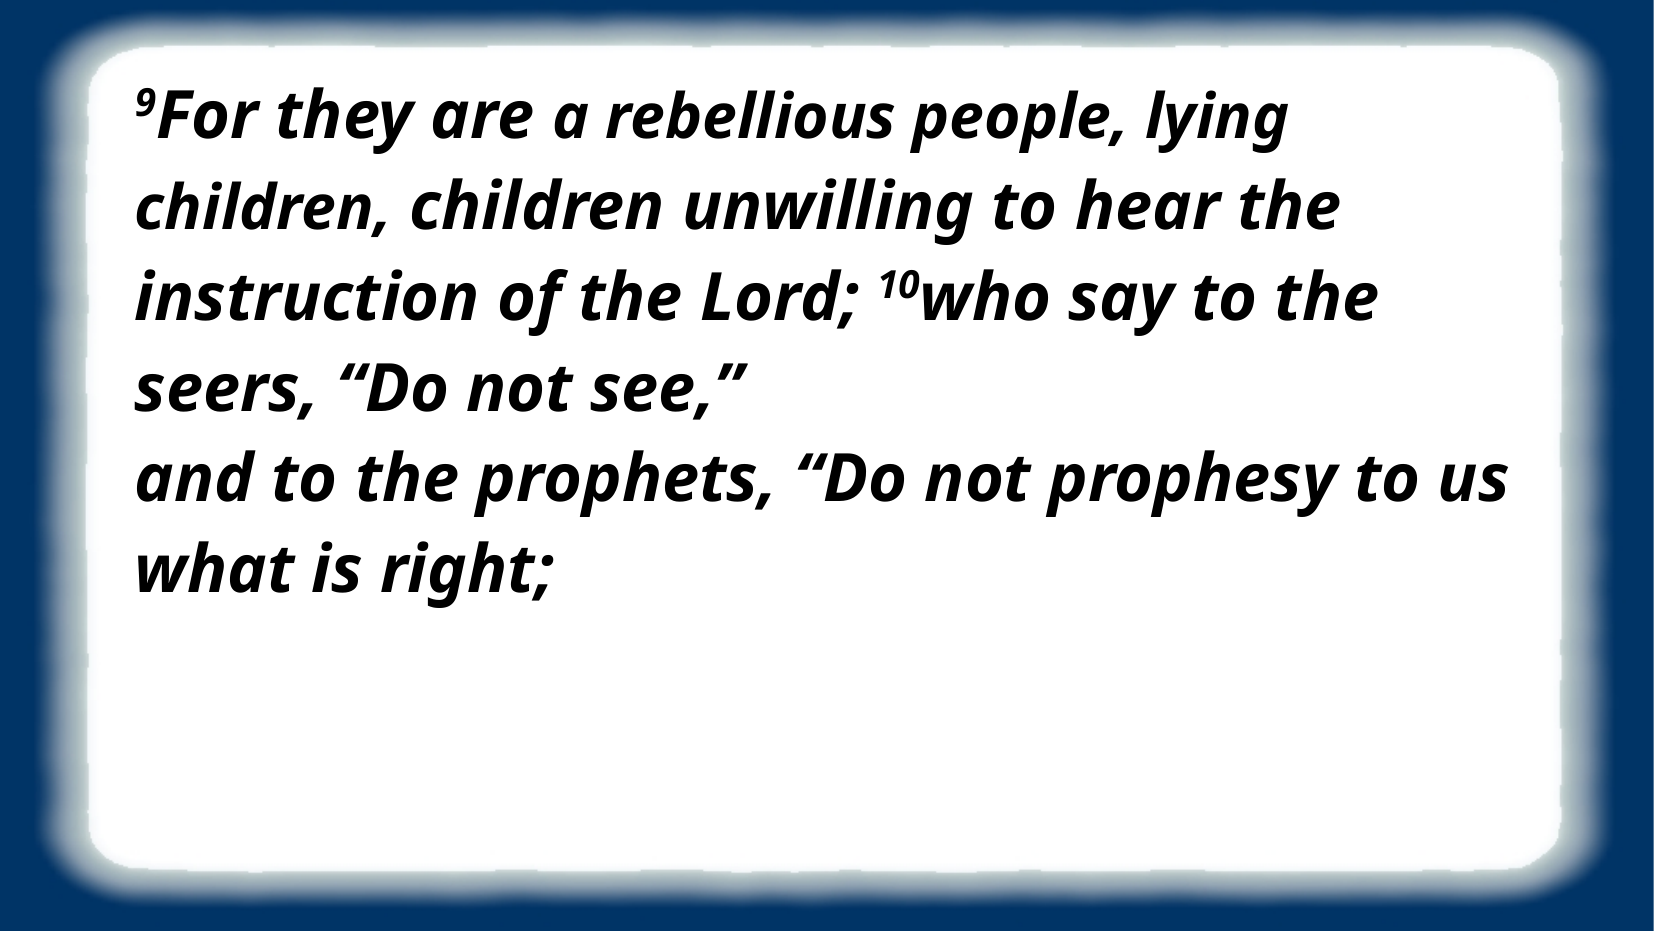

9For they are a rebellious people, lying children, children unwilling to hear the instruction of the Lord; 10who say to the seers, “Do not see,”
and to the prophets, “Do not prophesy to us what is right;